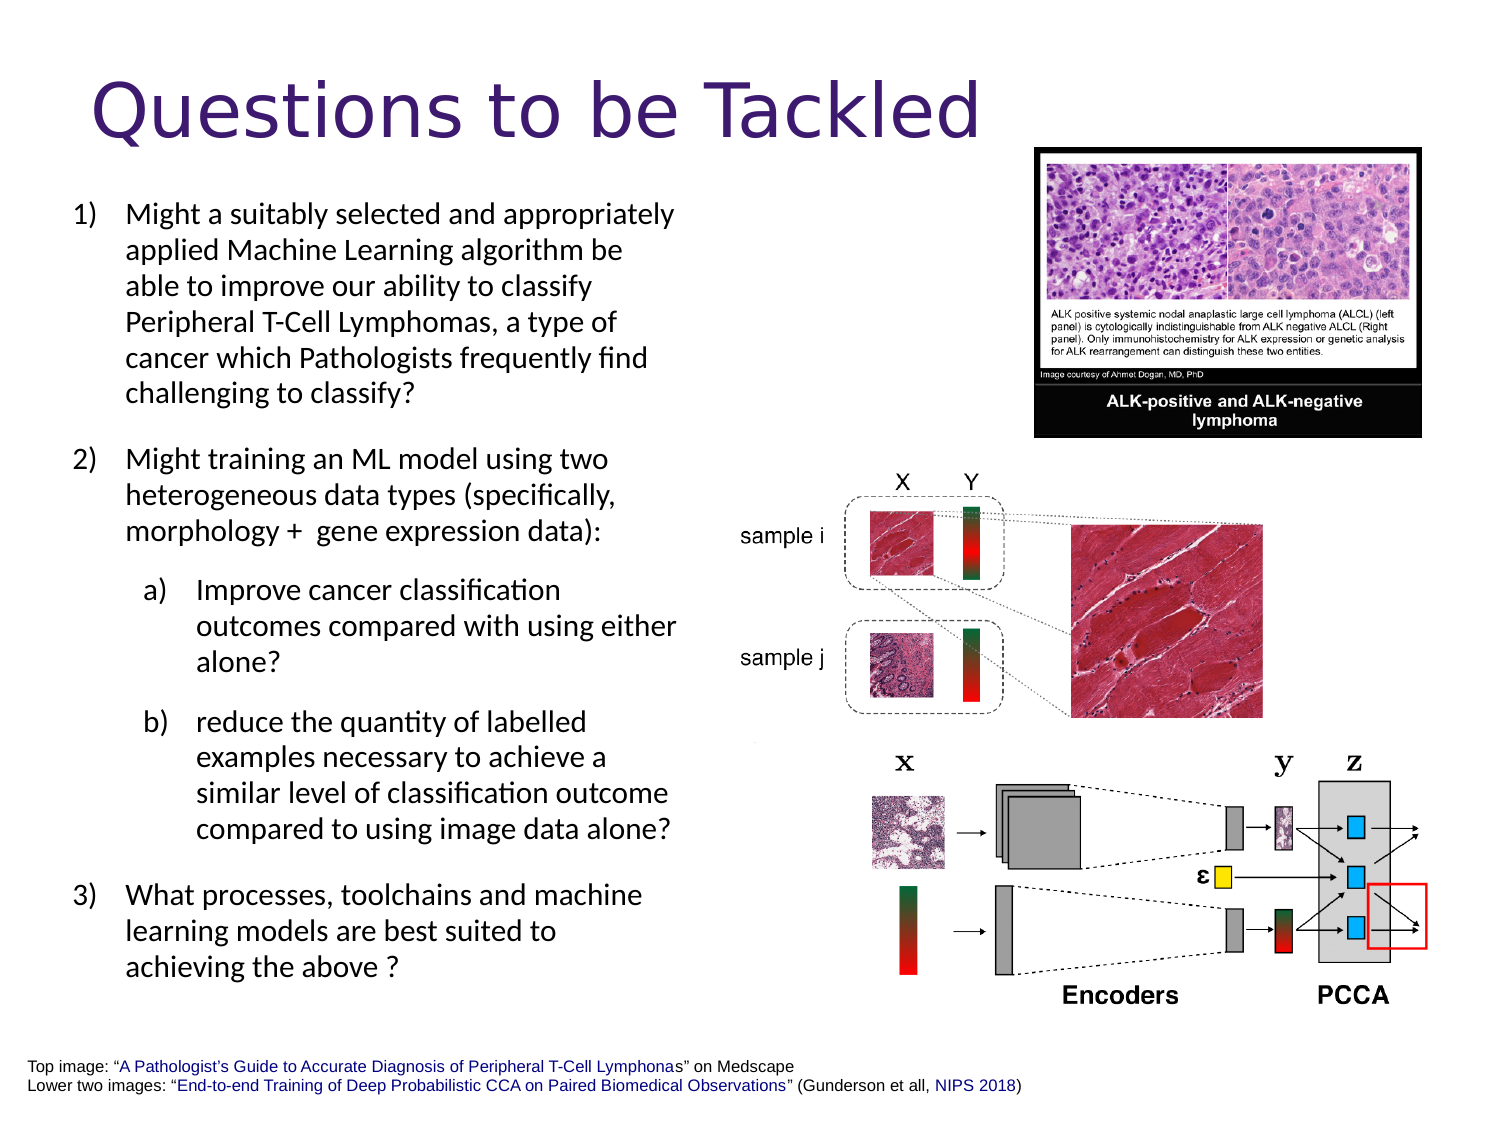

# Questions to be Tackled
Might a suitably selected and appropriately applied Machine Learning algorithm be able to improve our ability to classify Peripheral T-Cell Lymphomas, a type of cancer which Pathologists frequently find challenging to classify?
Might training an ML model using two heterogeneous data types (specifically, morphology + gene expression data):
Improve cancer classification outcomes compared with using either alone?
reduce the quantity of labelled examples necessary to achieve a similar level of classification outcome compared to using image data alone?
What processes, toolchains and machine learning models are best suited to achieving the above ?
Top image: “A Pathologist’s Guide to Accurate Diagnosis of Peripheral T-Cell Lymphonas” on Medscape
Lower two images: “End-to-end Training of Deep Probabilistic CCA on Paired Biomedical Observations” (Gunderson et all, NIPS 2018)